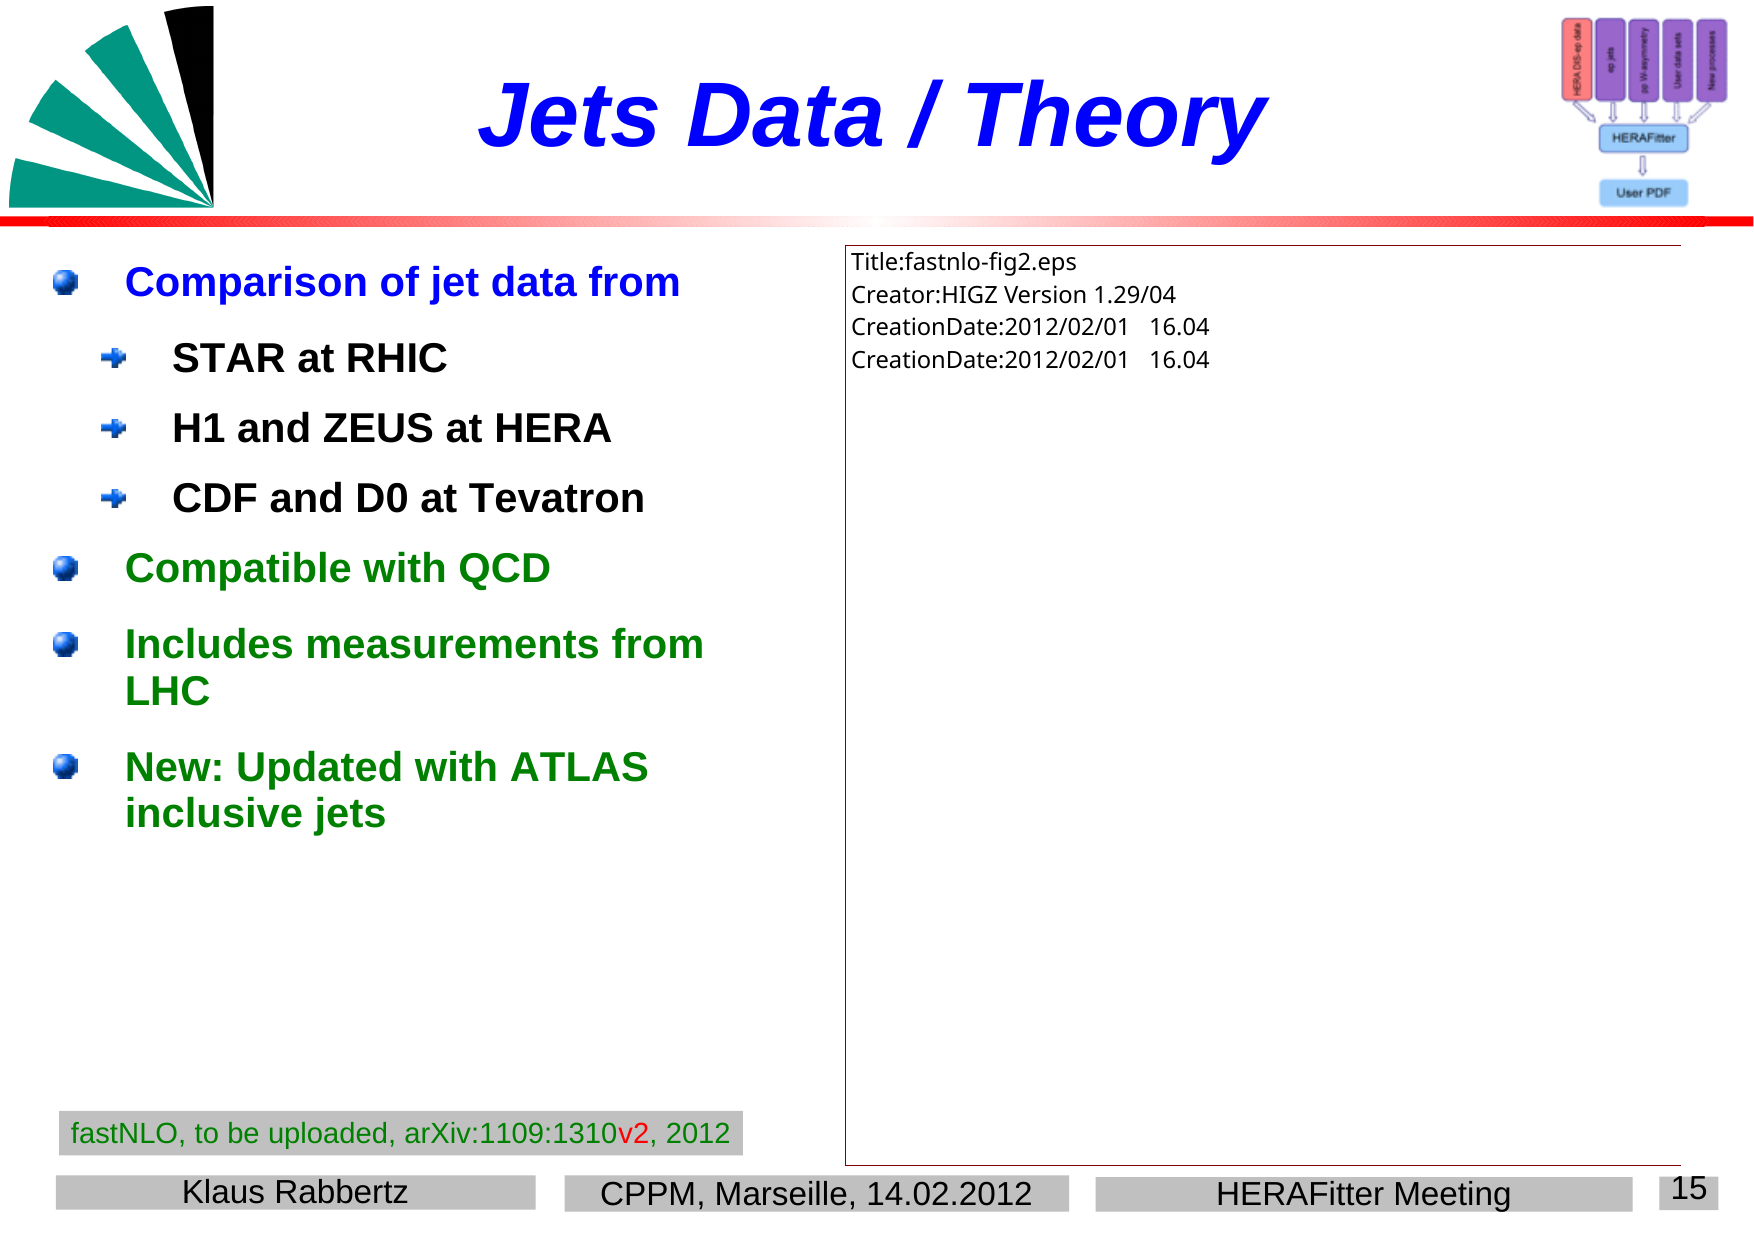

# Jets Data / Theory
Comparison of jet data from
STAR at RHIC
H1 and ZEUS at HERA
CDF and D0 at Tevatron
Compatible with QCD
Includes measurements from LHC
New: Updated with ATLAS inclusive jets
fastNLO, to be uploaded, arXiv:1109:1310v2, 2012